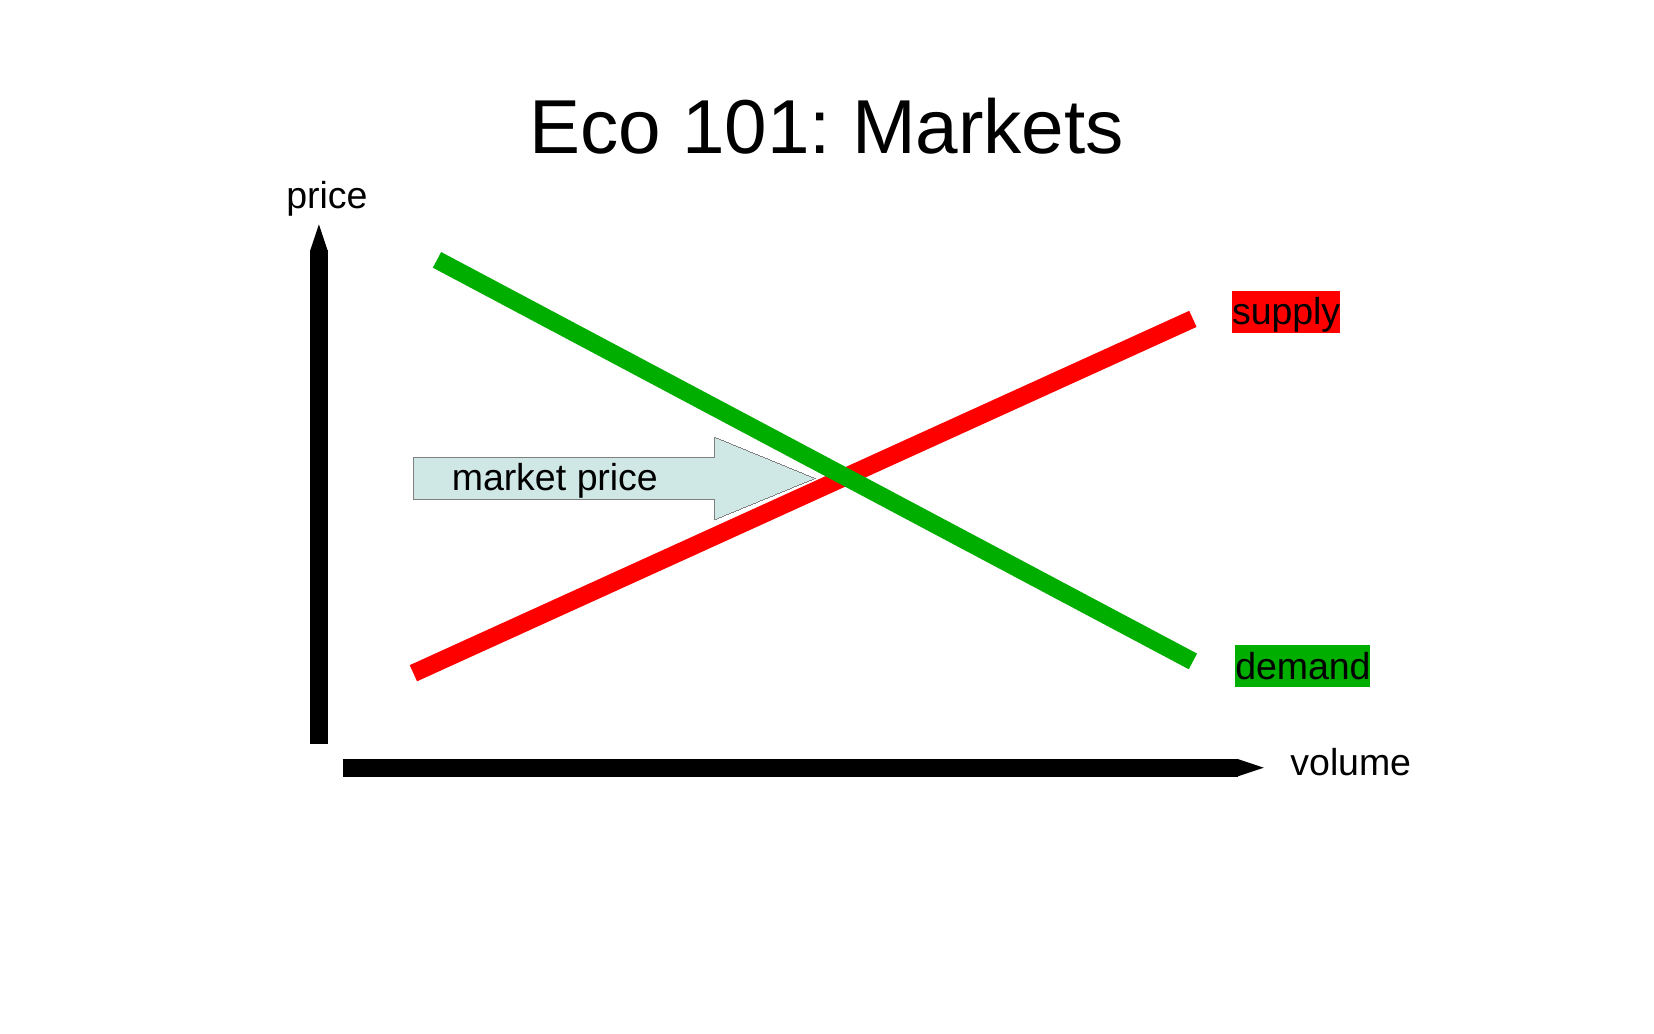

# Eco 101: Markets
price
supply
market price
demand
volume